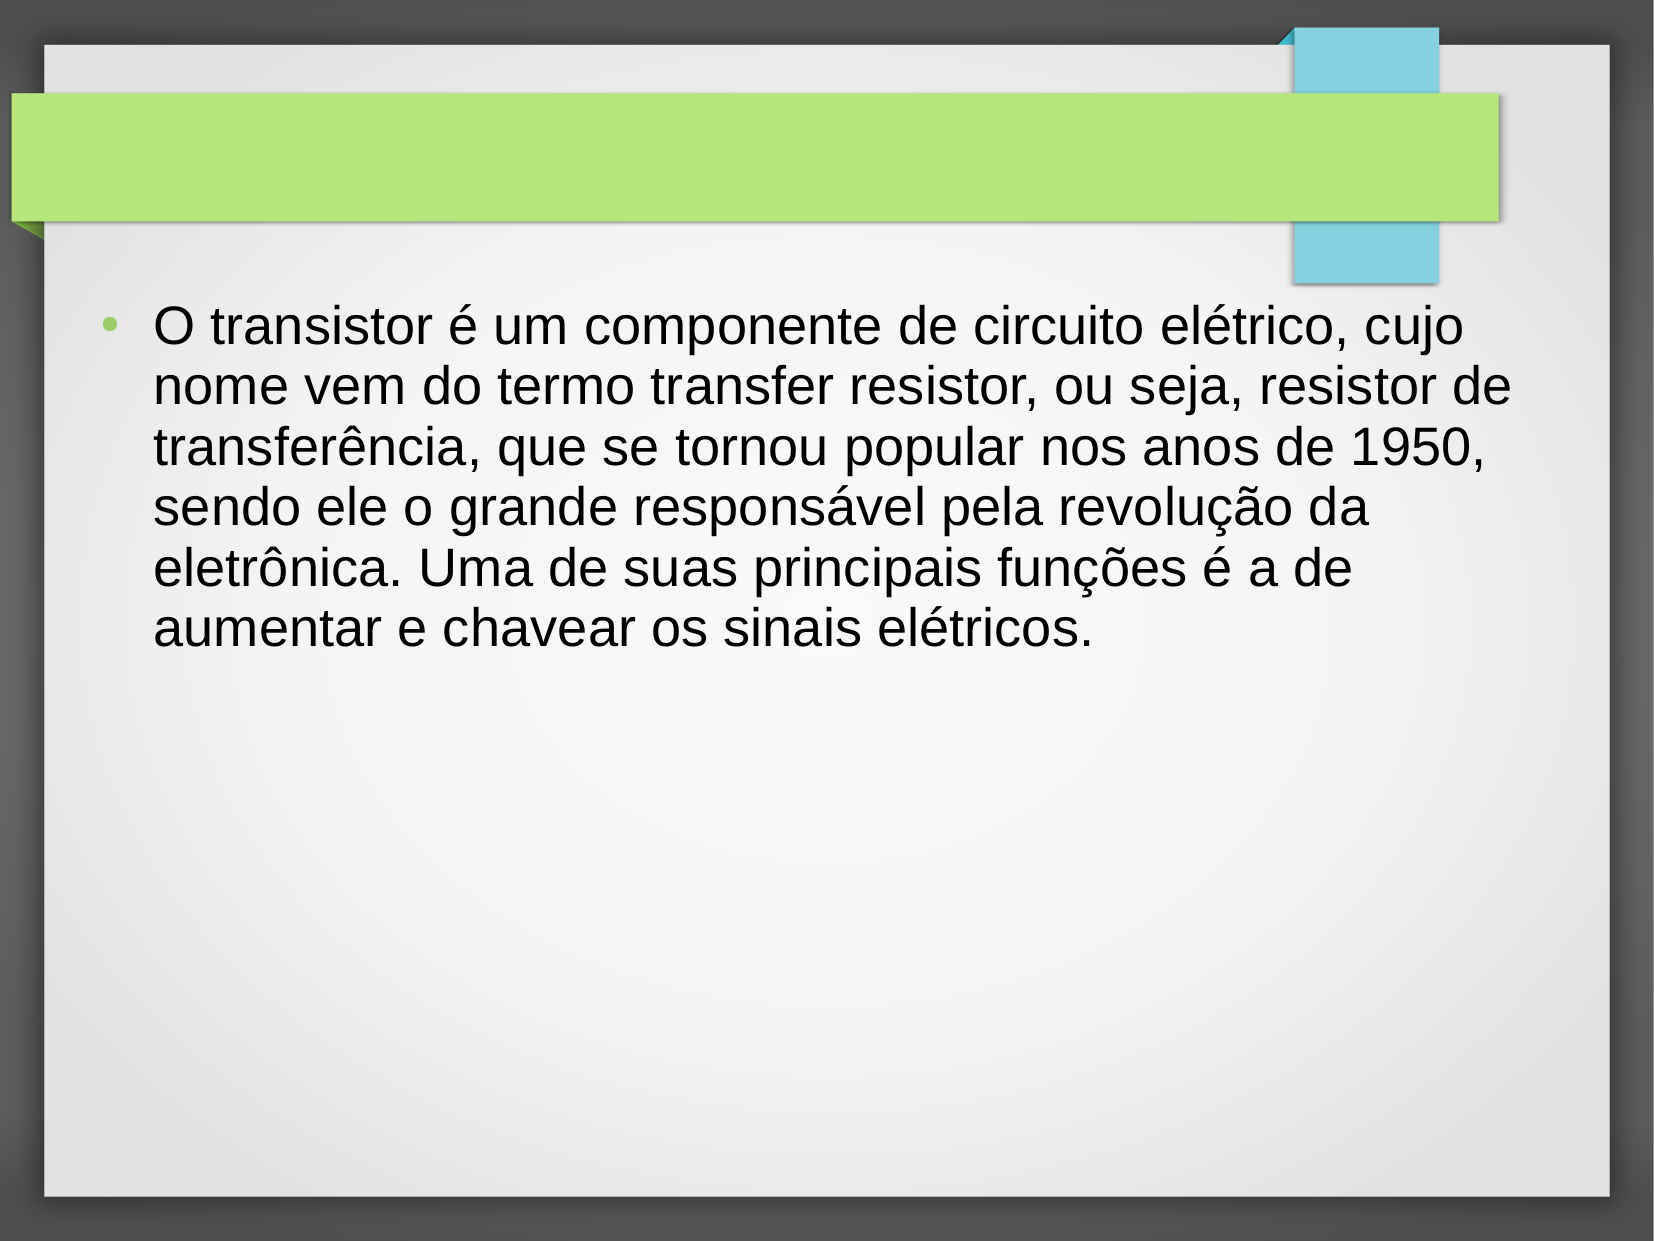

#
O transistor é um componente de circuito elétrico, cujo nome vem do termo transfer resistor, ou seja, resistor de transferência, que se tornou popular nos anos de 1950, sendo ele o grande responsável pela revolução da eletrônica. Uma de suas principais funções é a de aumentar e chavear os sinais elétricos.